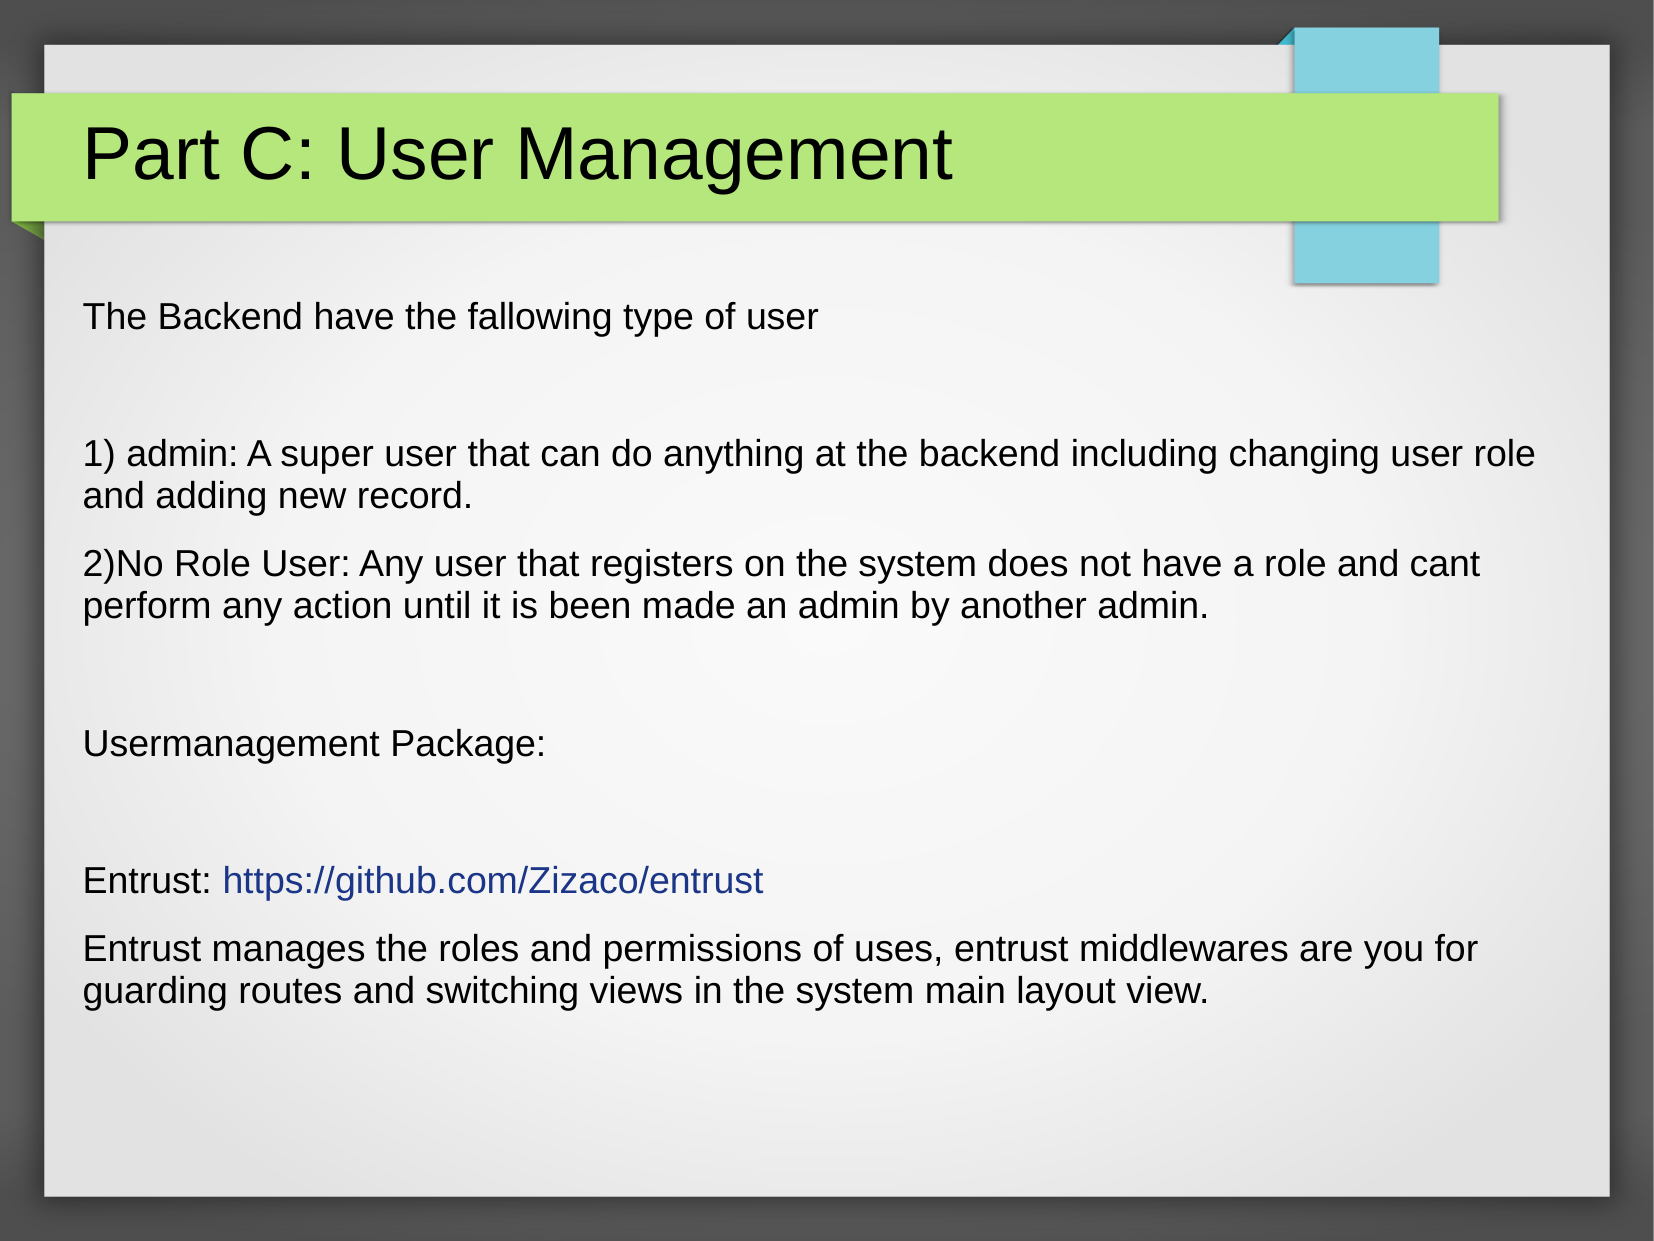

# Part C: User Management
The Backend have the fallowing type of user
1) admin: A super user that can do anything at the backend including changing user role and adding new record.
2)No Role User: Any user that registers on the system does not have a role and cant perform any action until it is been made an admin by another admin.
Usermanagement Package:
Entrust: https://github.com/Zizaco/entrust
Entrust manages the roles and permissions of uses, entrust middlewares are you for guarding routes and switching views in the system main layout view.